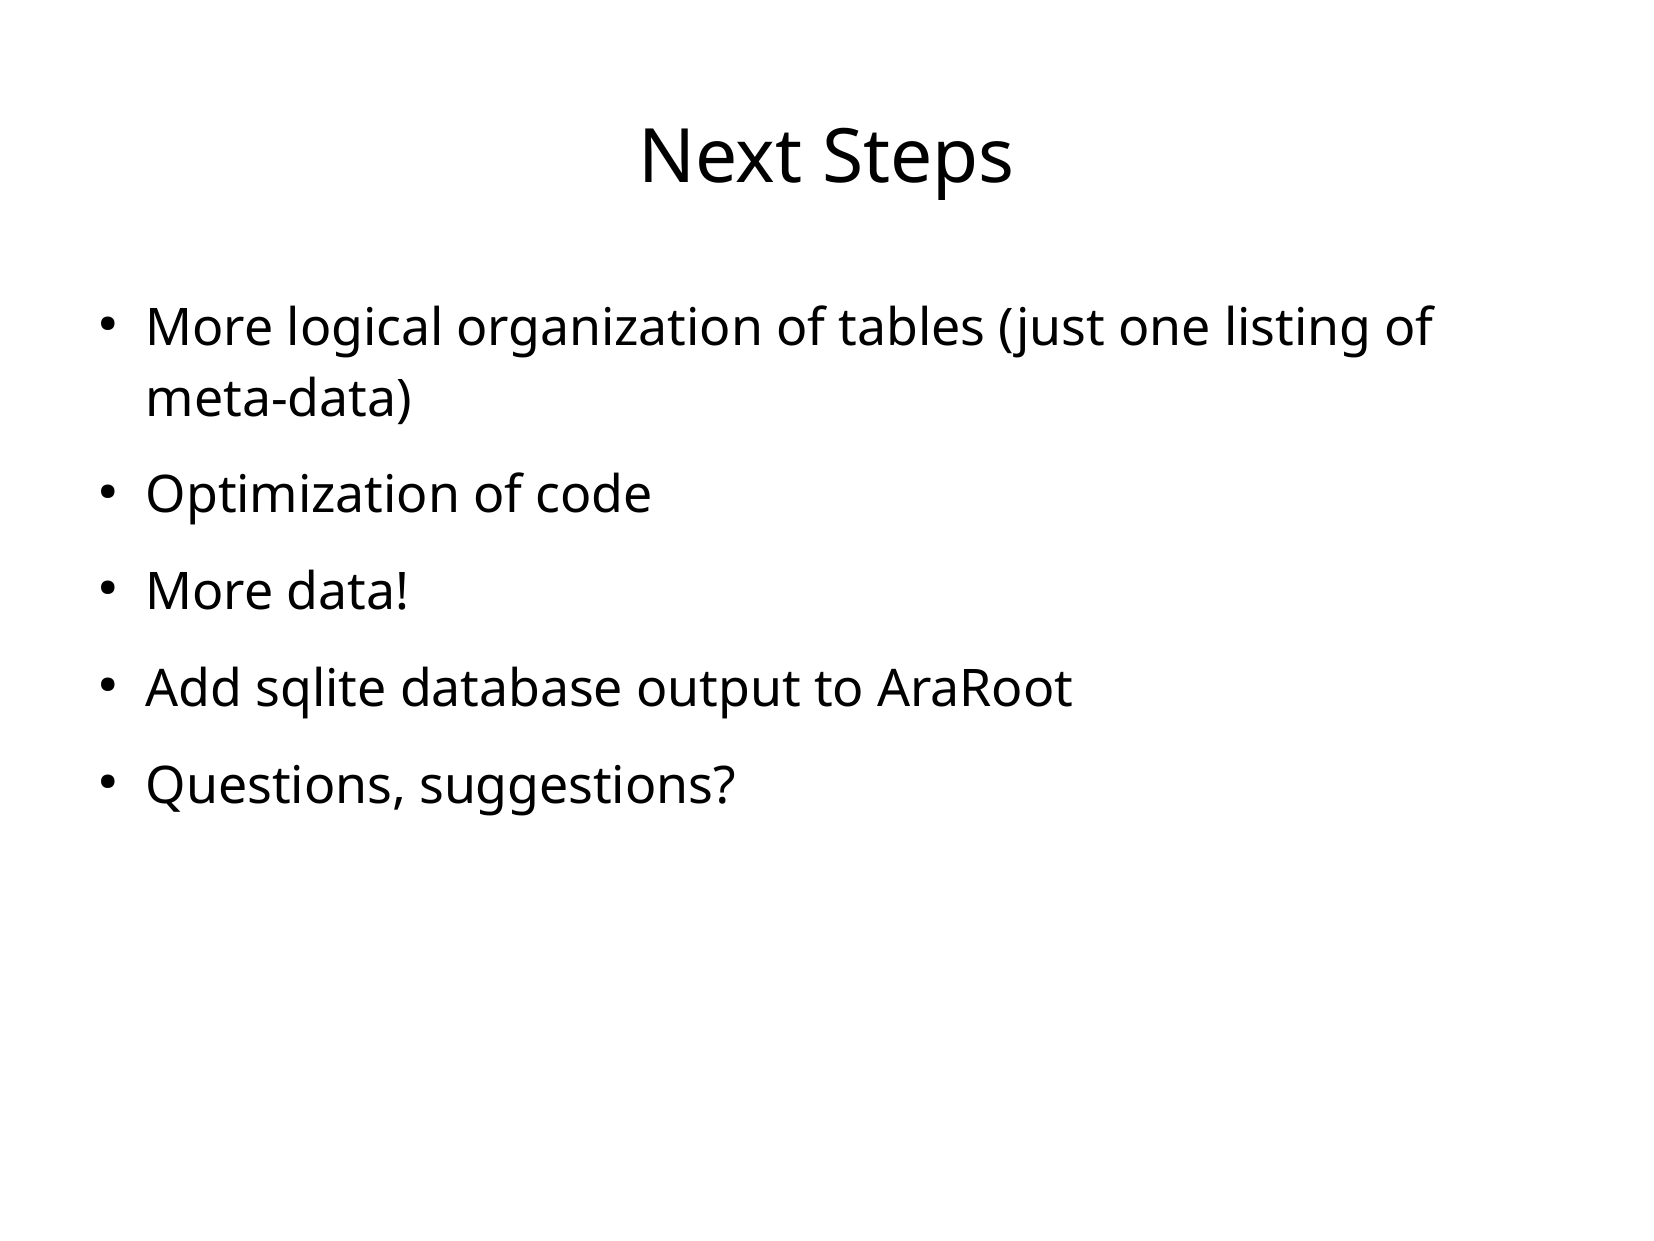

# Next Steps
More logical organization of tables (just one listing of meta-data)
Optimization of code
More data!
Add sqlite database output to AraRoot
Questions, suggestions?